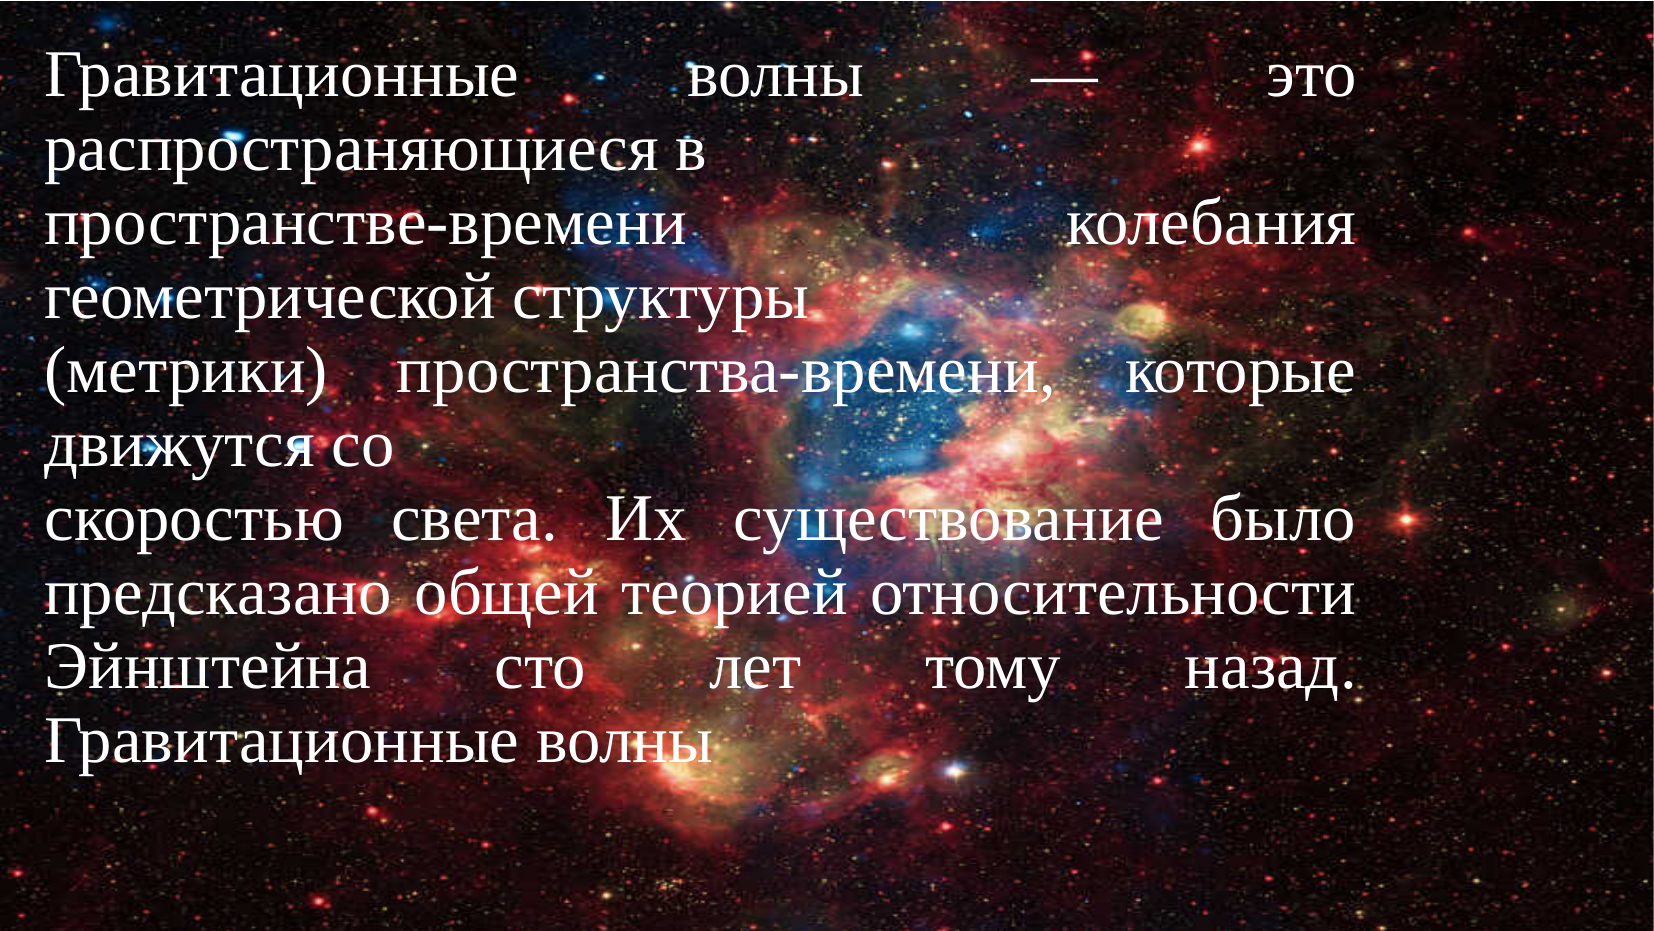

Гравитационные волны — это распространяющиеся в
пространстве-времени колебания геометрической структуры
(метрики) пространства-времени, которые движутся со
скоростью света. Их существование было предсказано общей теорией относительности Эйнштейна сто лет тому назад. Гравитационные волны